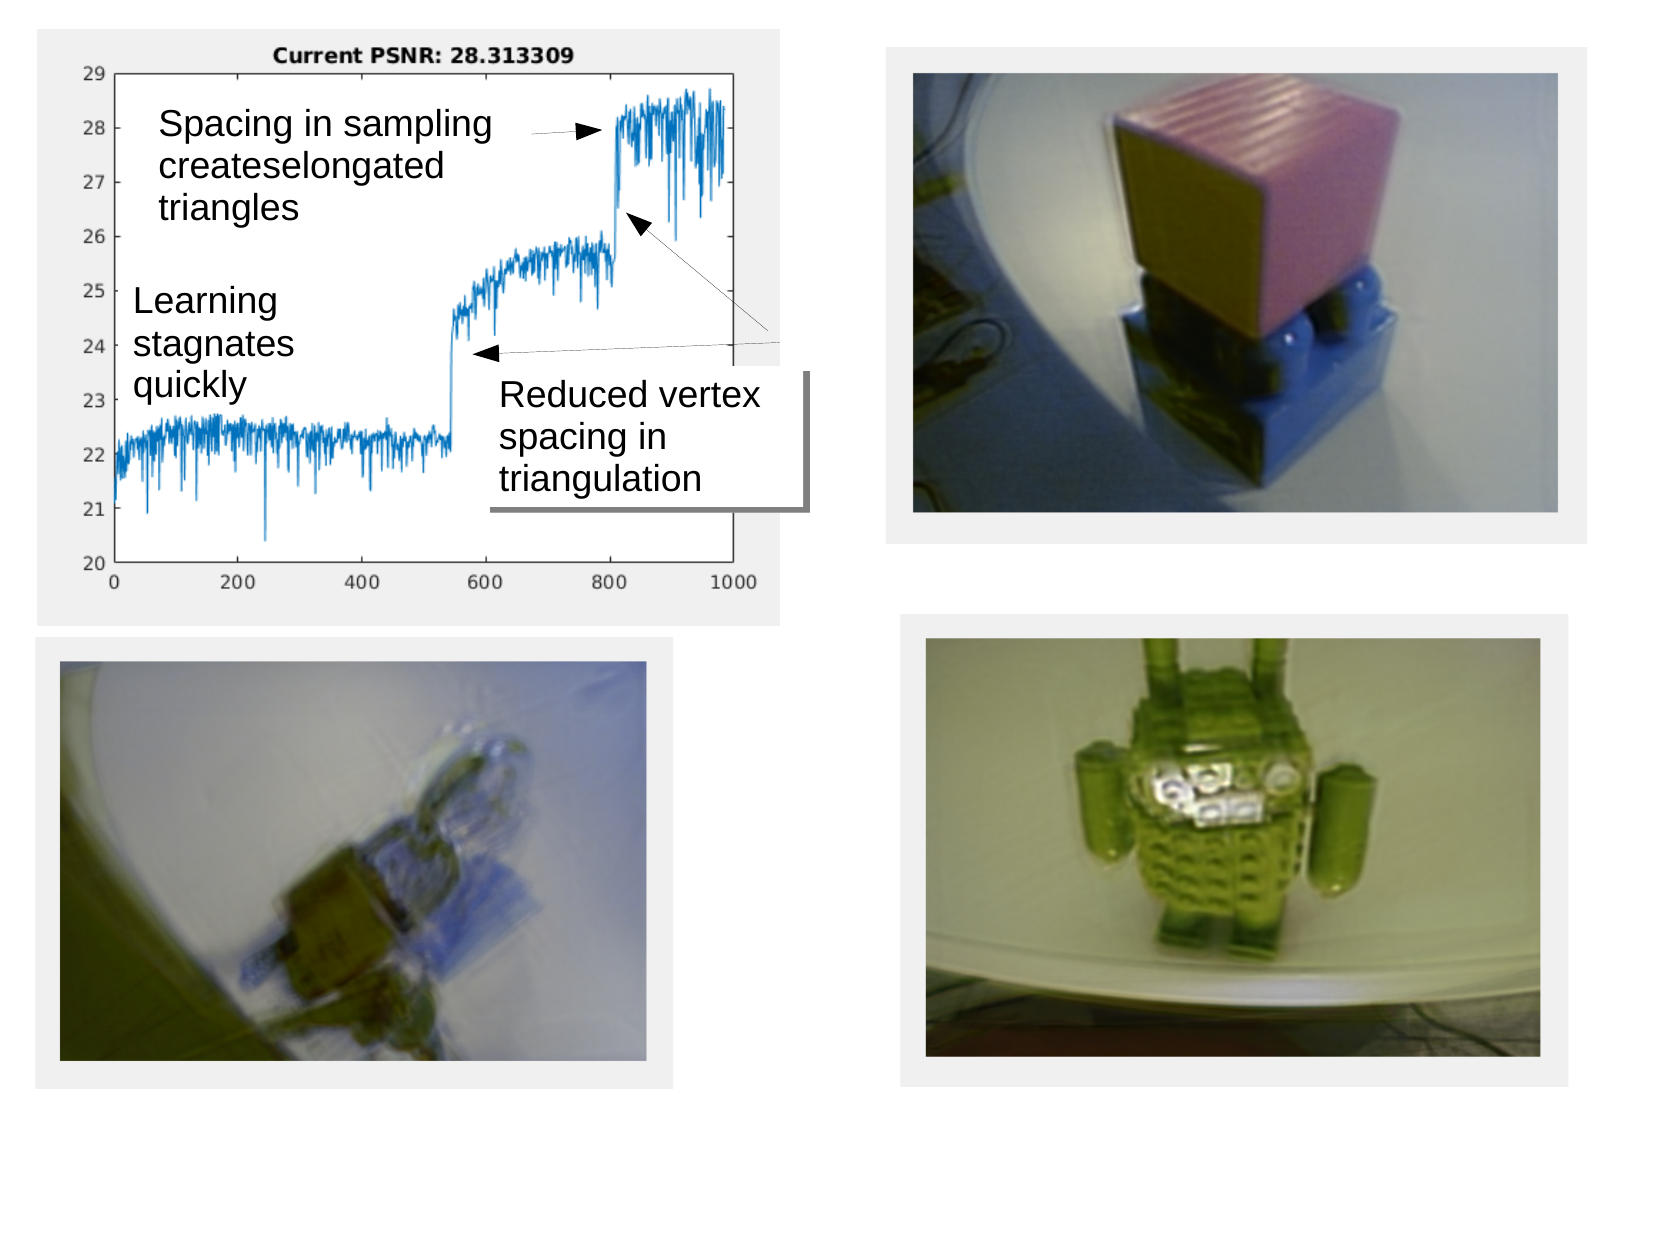

Spacing in sampling createselongated triangles
Learning stagnates quickly
Reduced vertex spacing in triangulation
As of 65000 iterations